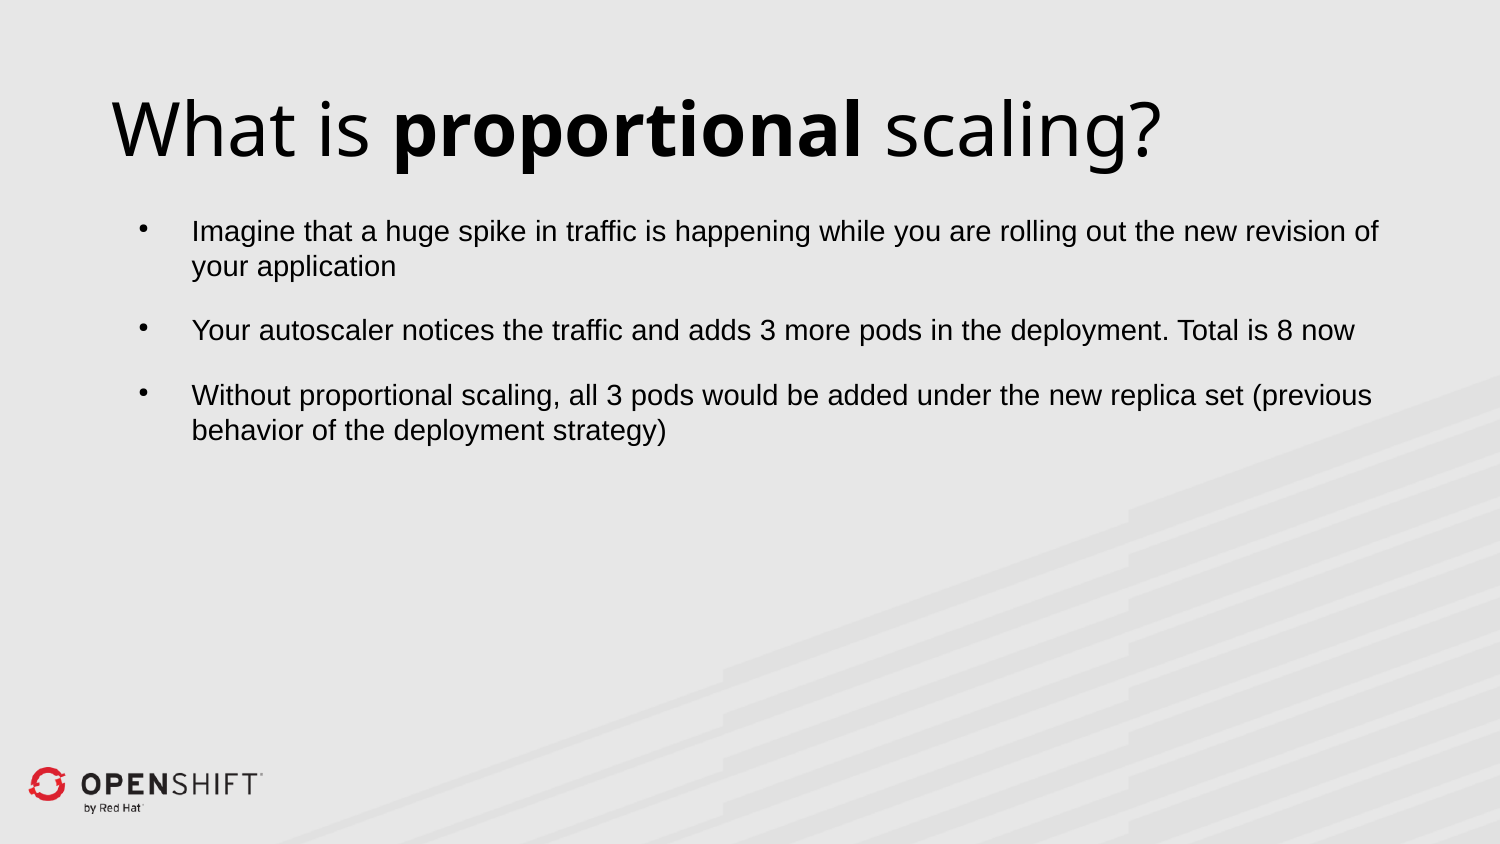

What is proportional scaling?
# Imagine that a huge spike in traffic is happening while you are rolling out the new revision of your application
Your autoscaler notices the traffic and adds 3 more pods in the deployment. Total is 8 now
Without proportional scaling, all 3 pods would be added under the new replica set (previous behavior of the deployment strategy)